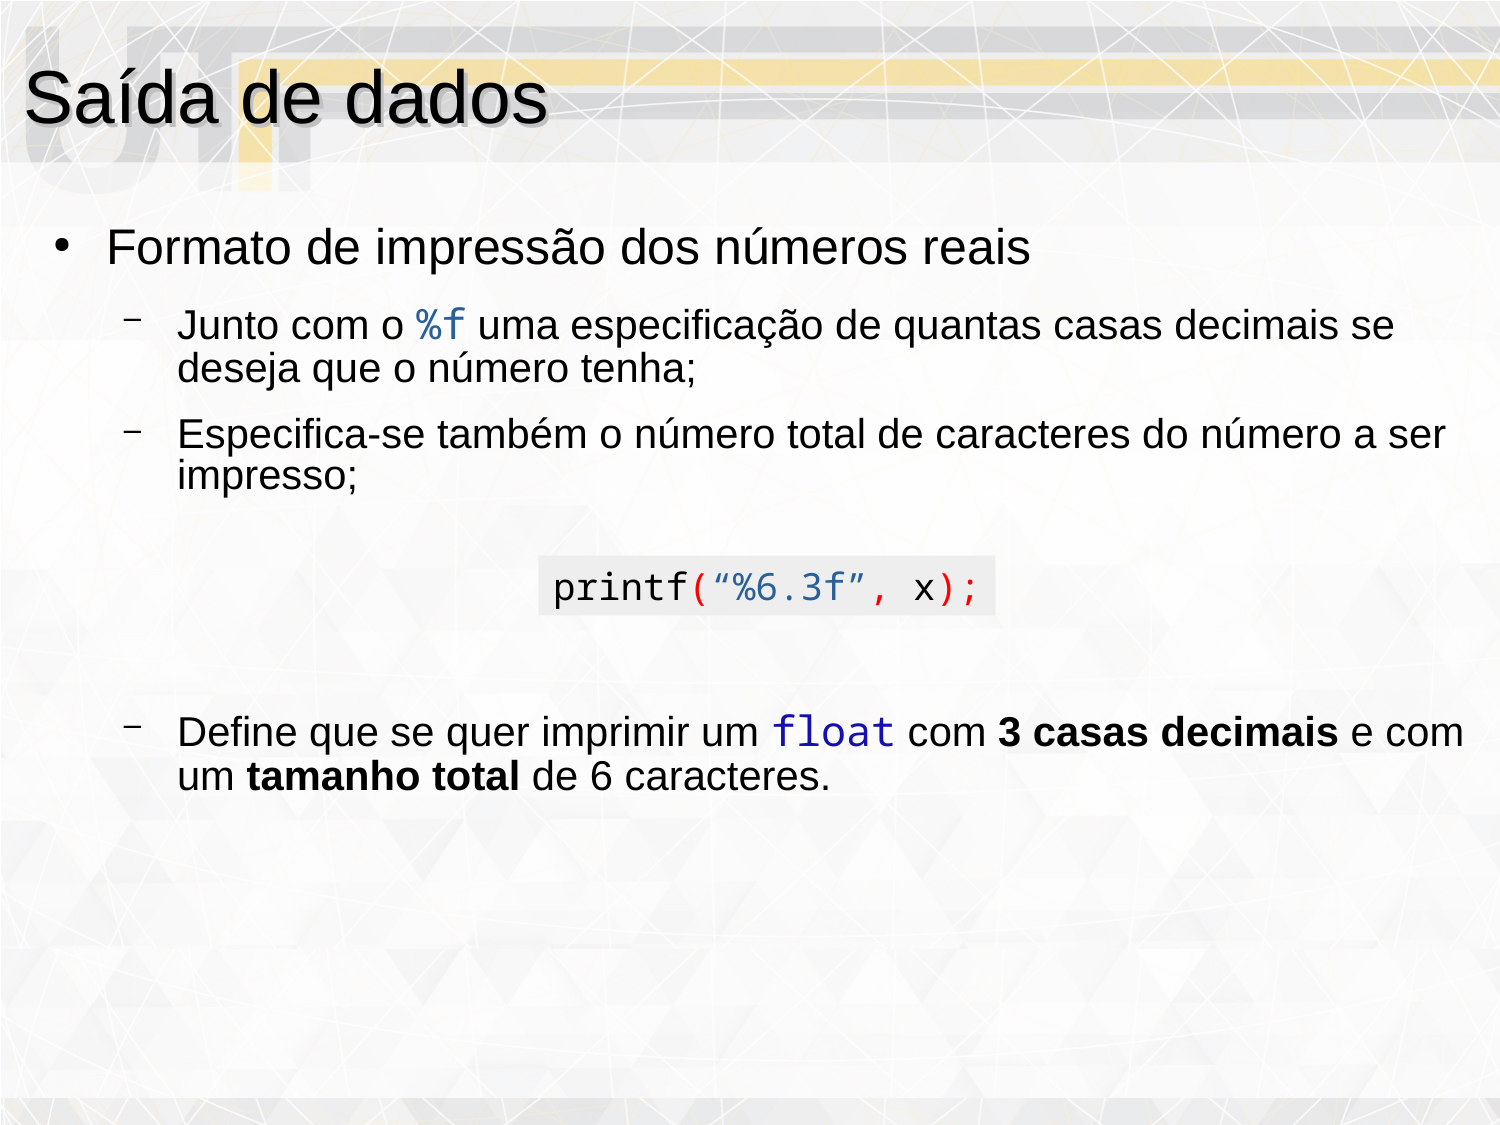

# Saída de dados
Formato de impressão dos números reais
Junto com o %f uma especificação de quantas casas decimais se deseja que o número tenha;
Especifica-se também o número total de caracteres do número a ser impresso;
Define que se quer imprimir um float com 3 casas decimais e com um tamanho total de 6 caracteres.
printf(“%6.3f”, x);